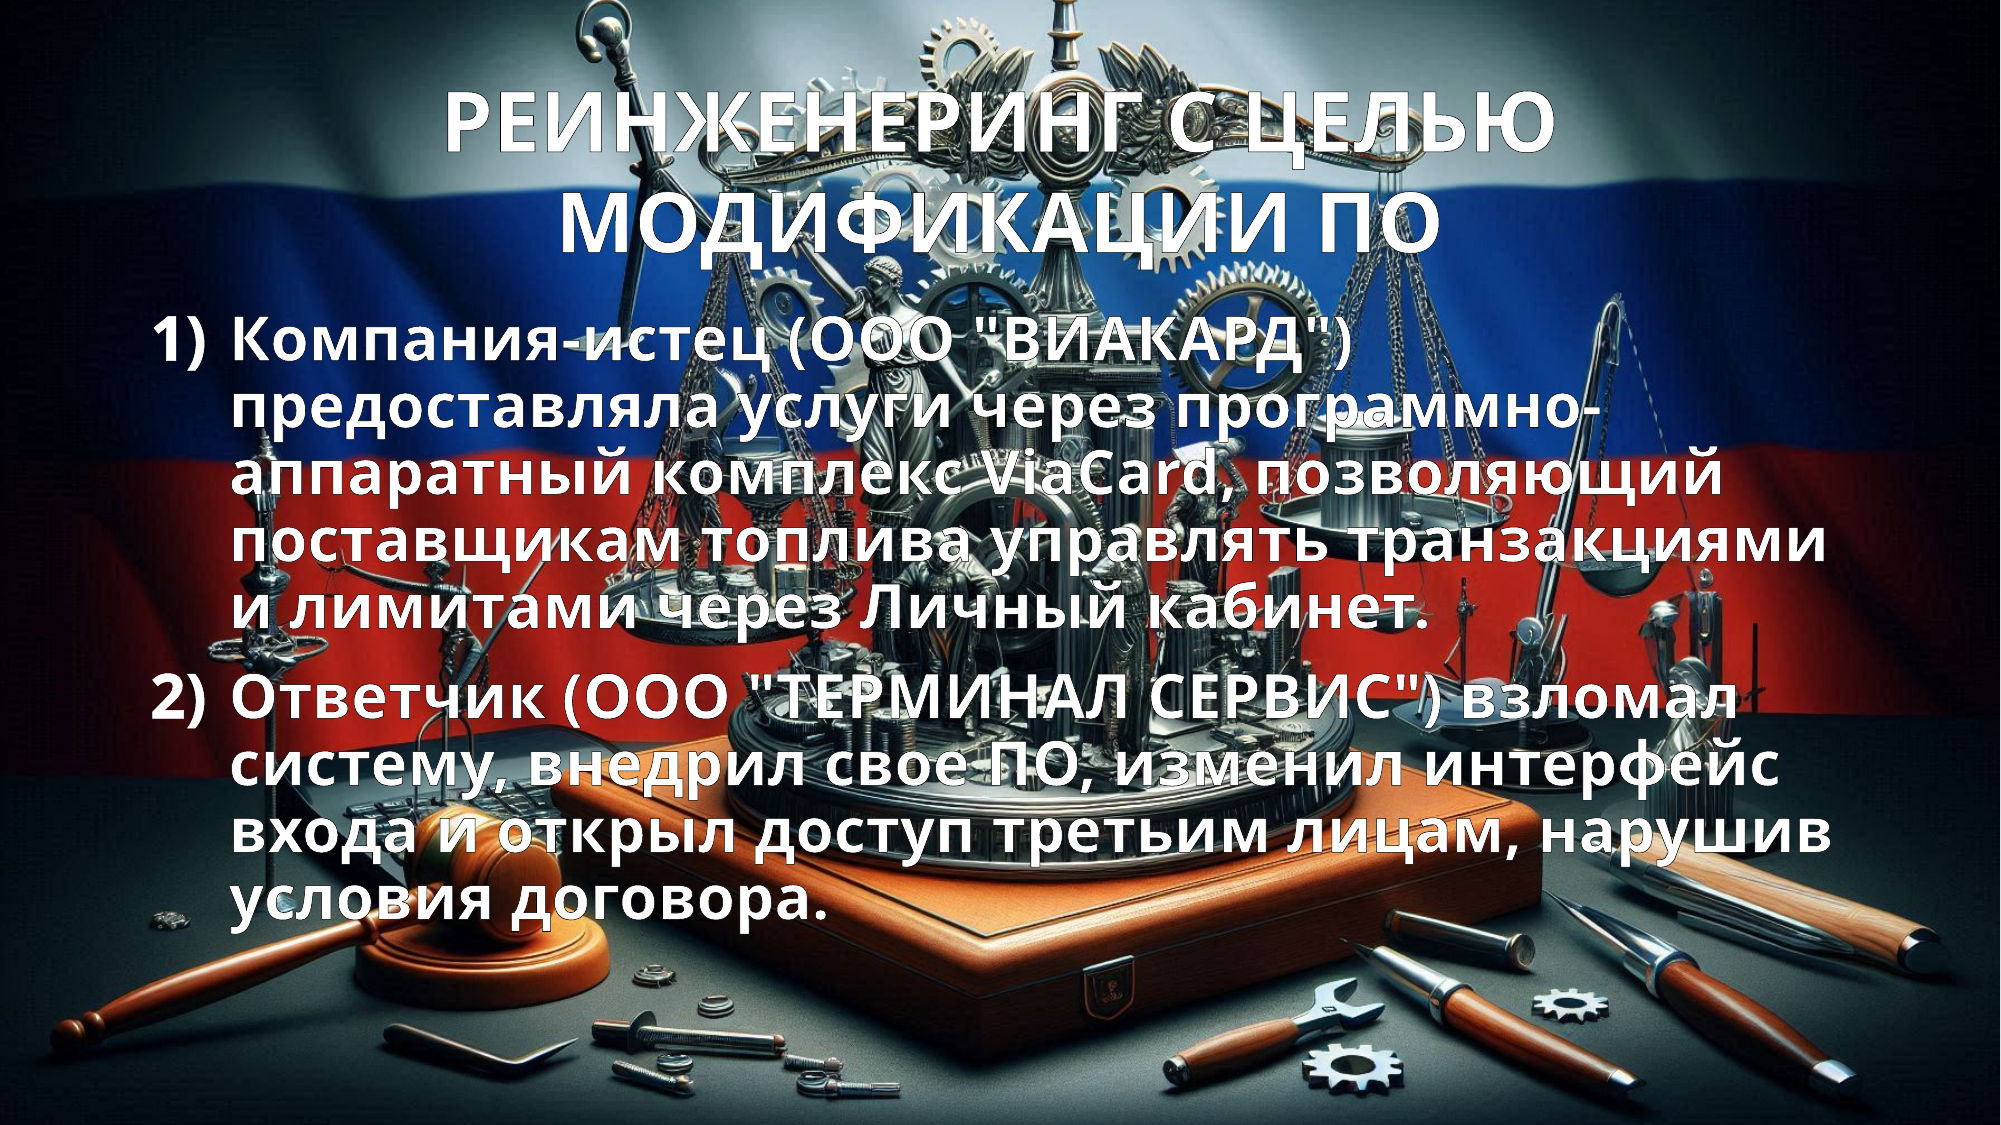

# РЕИНЖЕНЕРИНГ С ЦЕЛЬЮ МОДИФИКАЦИИ ПО
Компания-истец (ООО "ВИАКАРД") предоставляла услуги через программно-аппаратный комплекс ViaCard, позволяющий поставщикам топлива управлять транзакциями и лимитами через Личный кабинет.
Ответчик (ООО "ТЕРМИНАЛ СЕРВИС") взломал систему, внедрил свое ПО, изменил интерфейс входа и открыл доступ третьим лицам, нарушив условия договора.